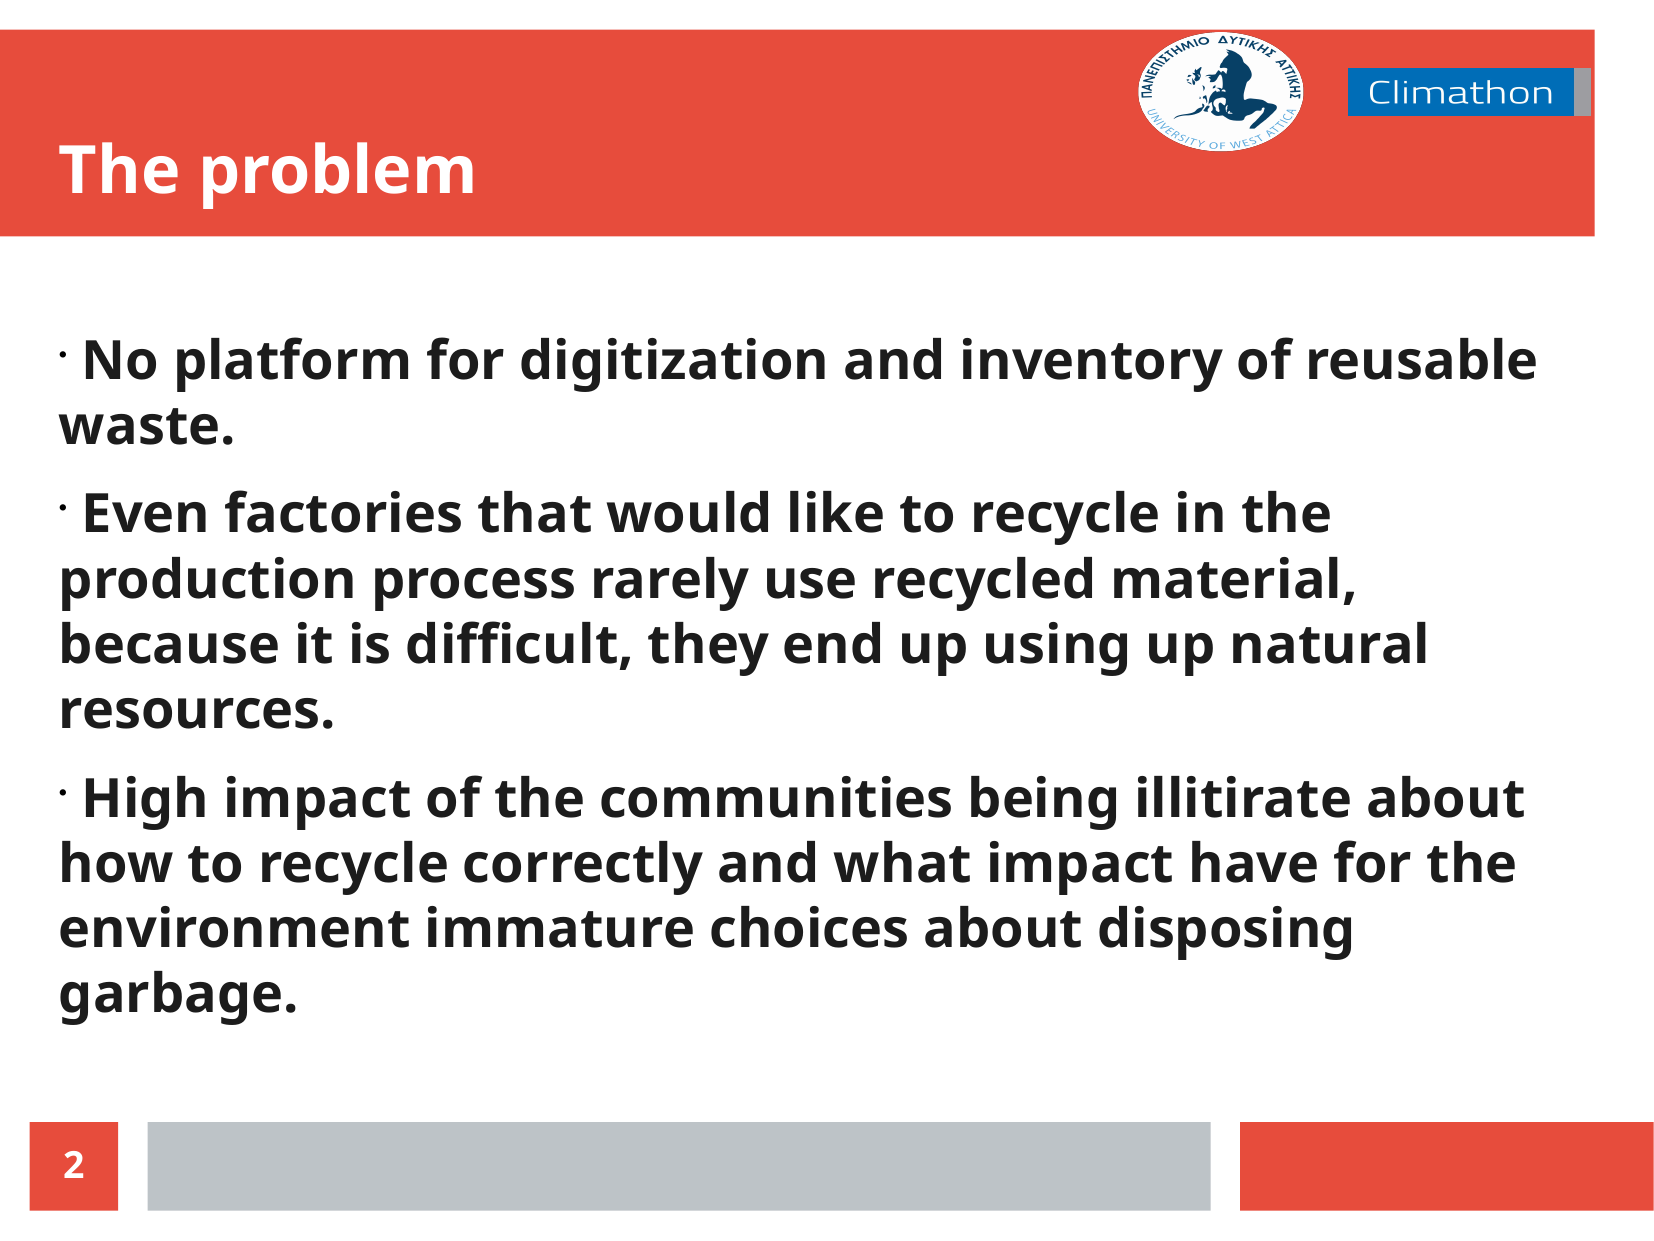

# The problem
 No platform for digitization and inventory of reusable waste.
 Even factories that would like to recycle in the production process rarely use recycled material, because it is difficult, they end up using up natural resources.
 High impact of the communities being illitirate about how to recycle correctly and what impact have for the environment immature choices about disposing garbage.